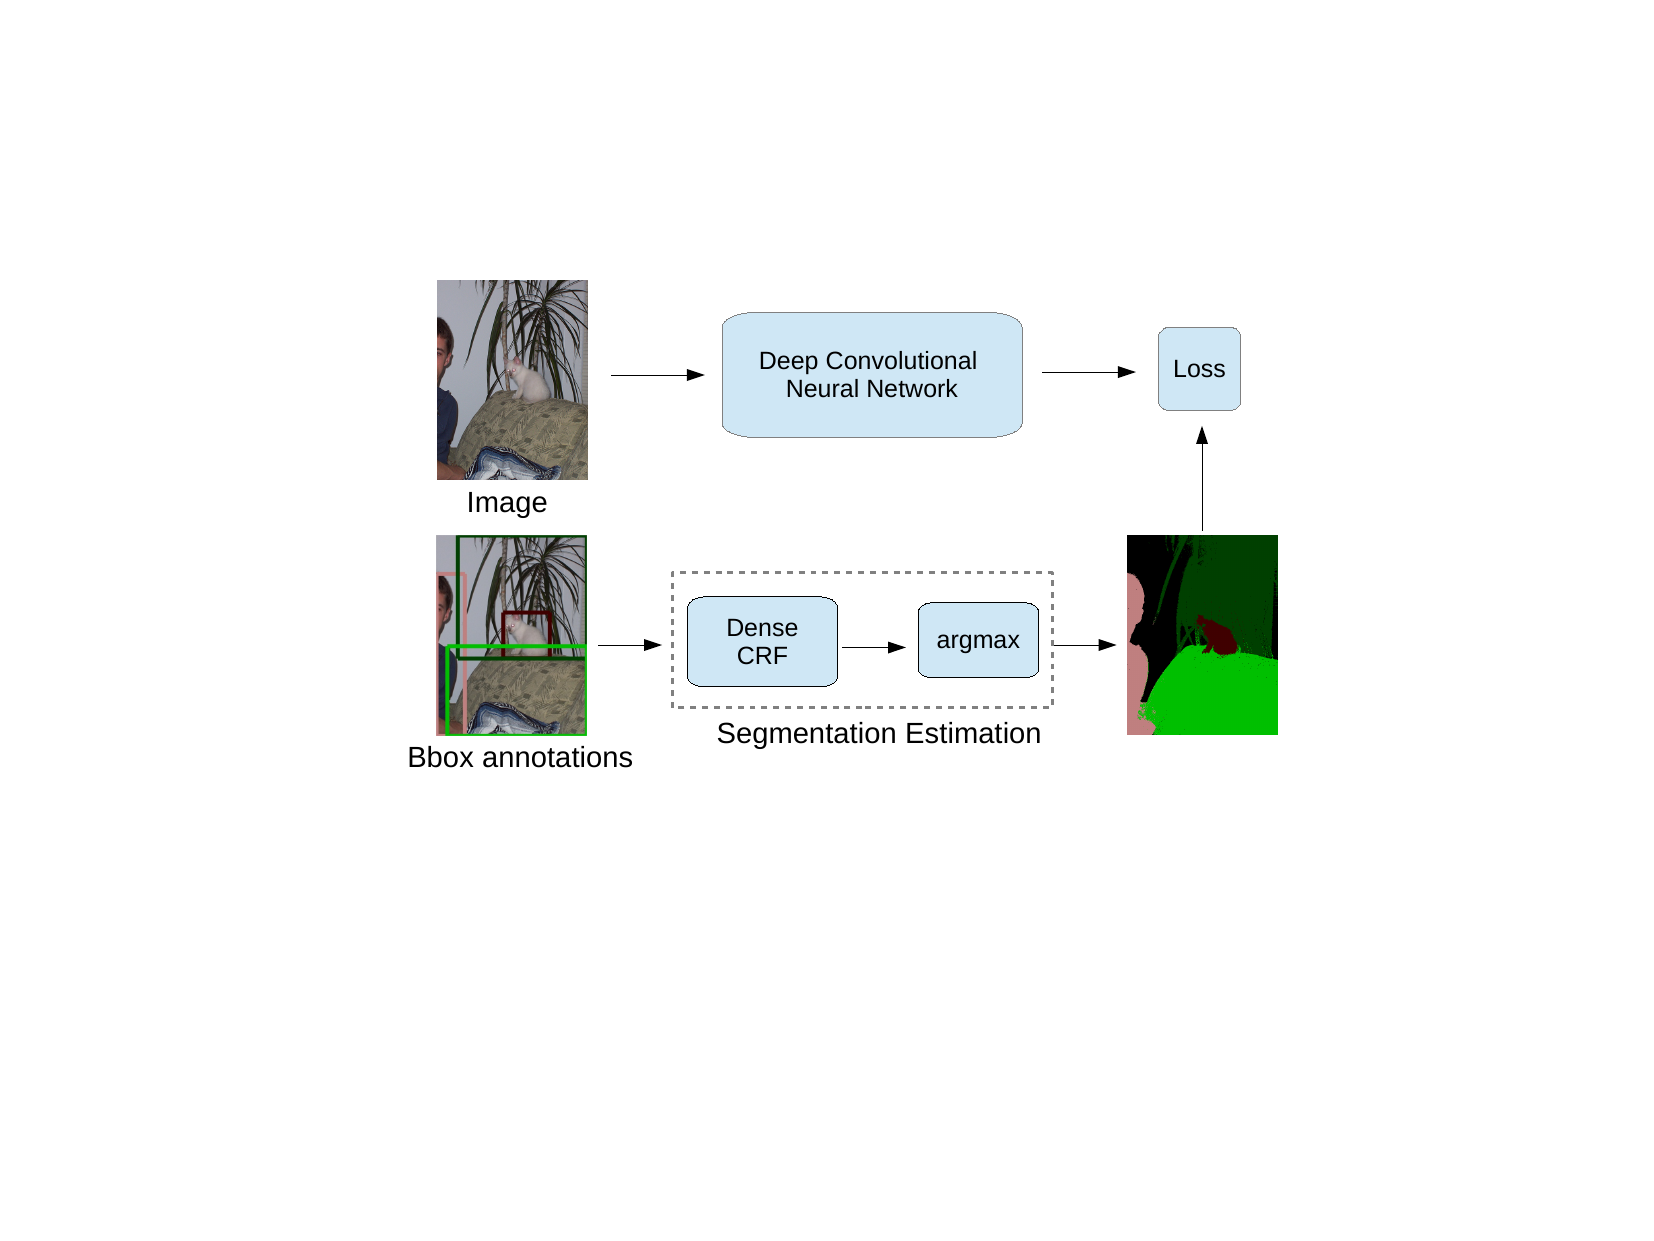

Image
Deep Convolutional
Neural Network
Loss
Dense
CRF
argmax
Segmentation Estimation
Bbox annotations